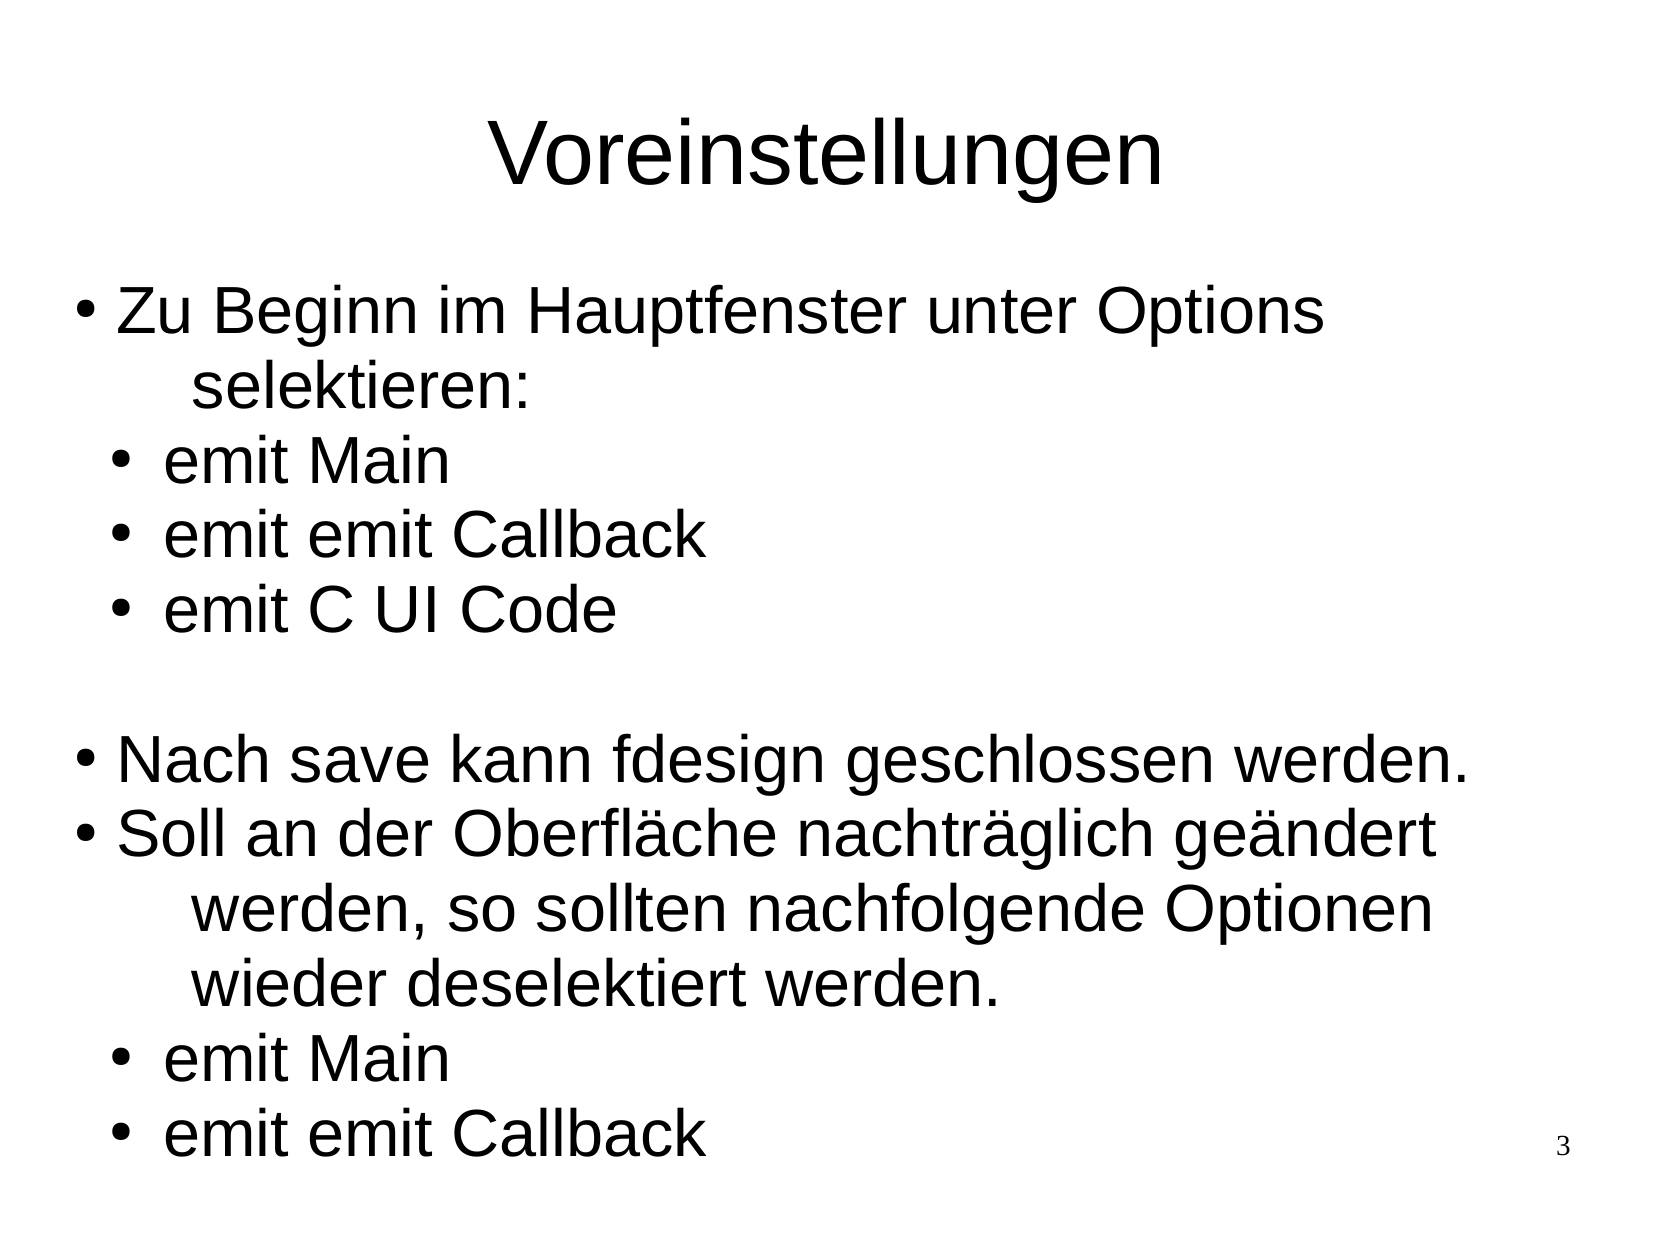

# Voreinstellungen
 Zu Beginn im Hauptfenster unter Options selektieren:
 emit Main
 emit emit Callback
 emit C UI Code
 Nach save kann fdesign geschlossen werden.
 Soll an der Oberfläche nachträglich geändert werden, so sollten nachfolgende Optionen wieder deselektiert werden.
 emit Main
 emit emit Callback
3